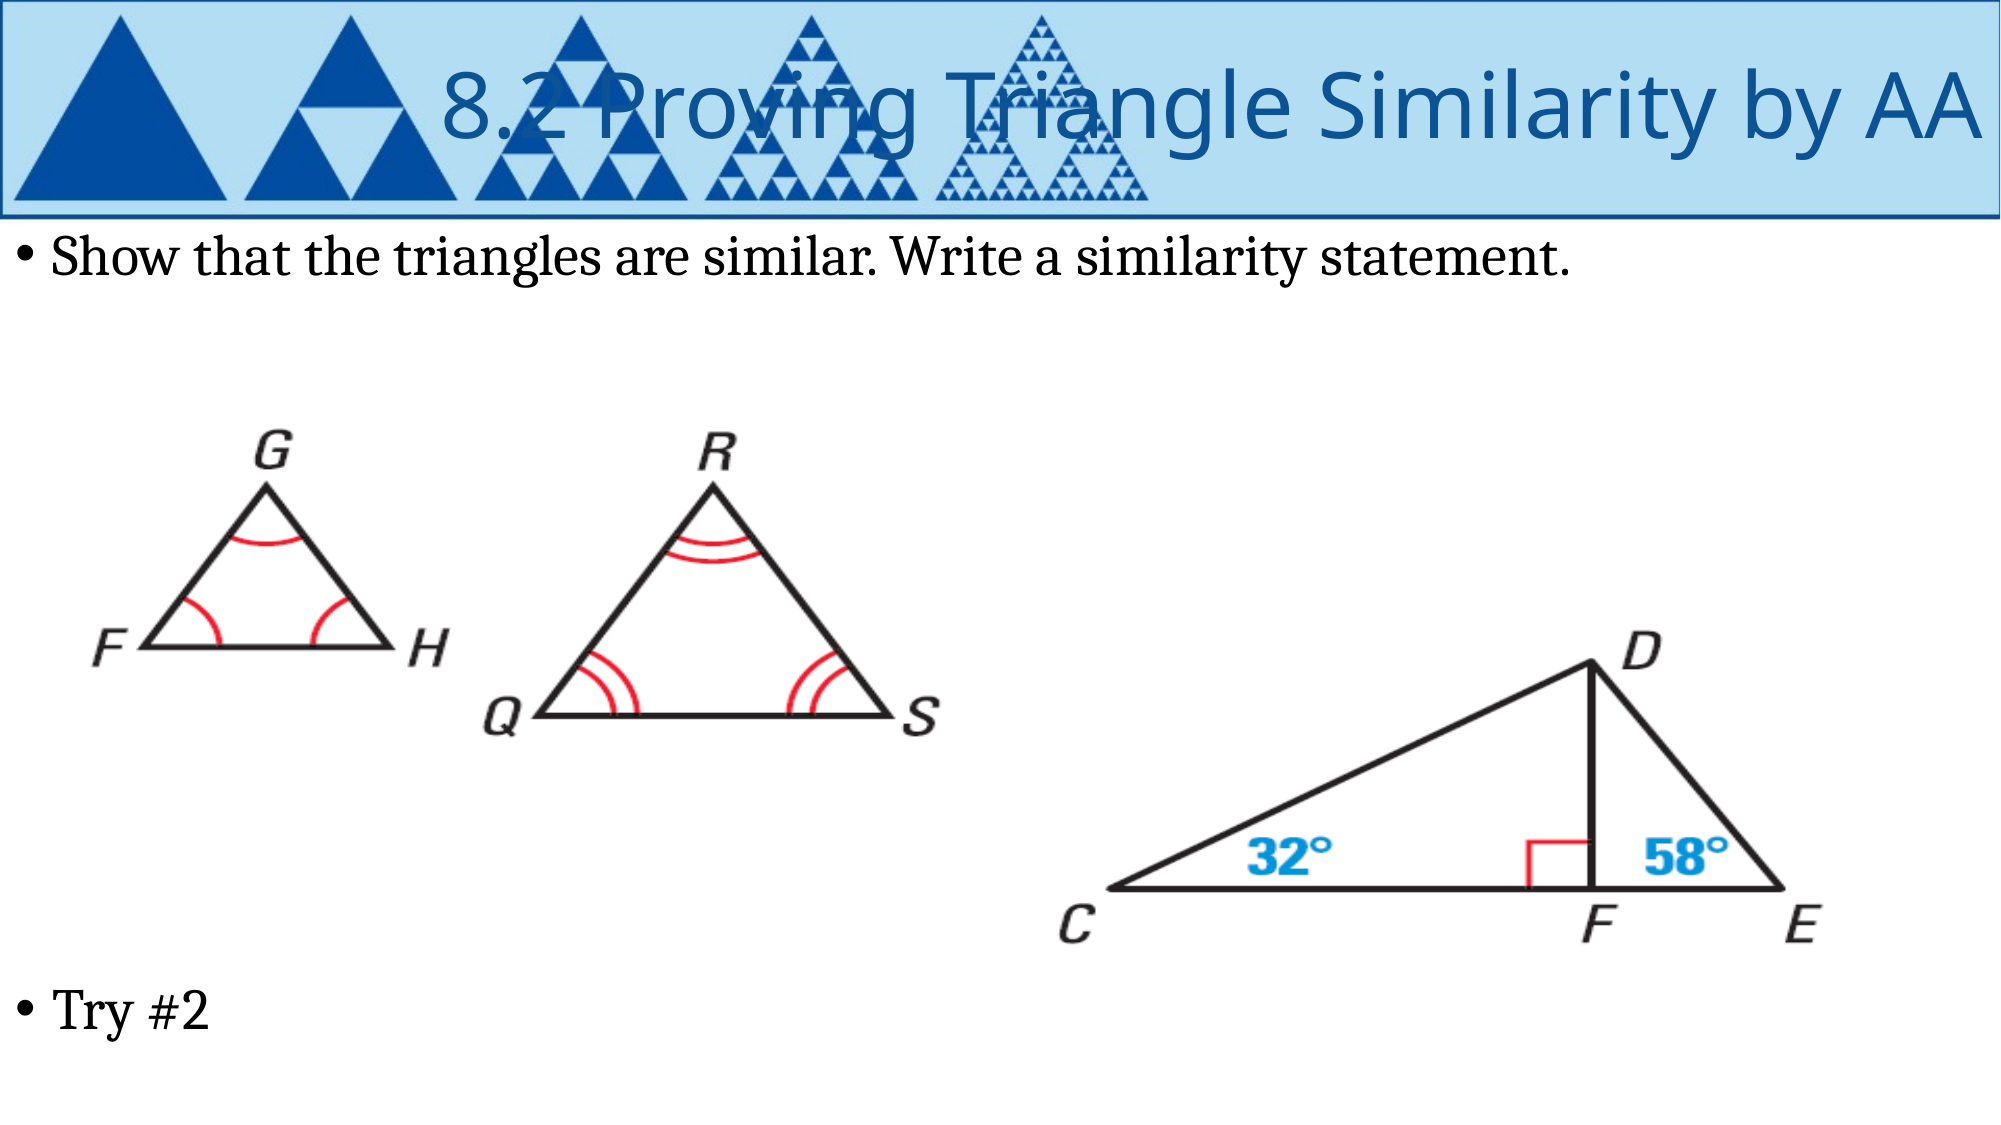

8.2 Proving Triangle Similarity by AA
# Show that the triangles are similar. Write a similarity statement.
Try #2